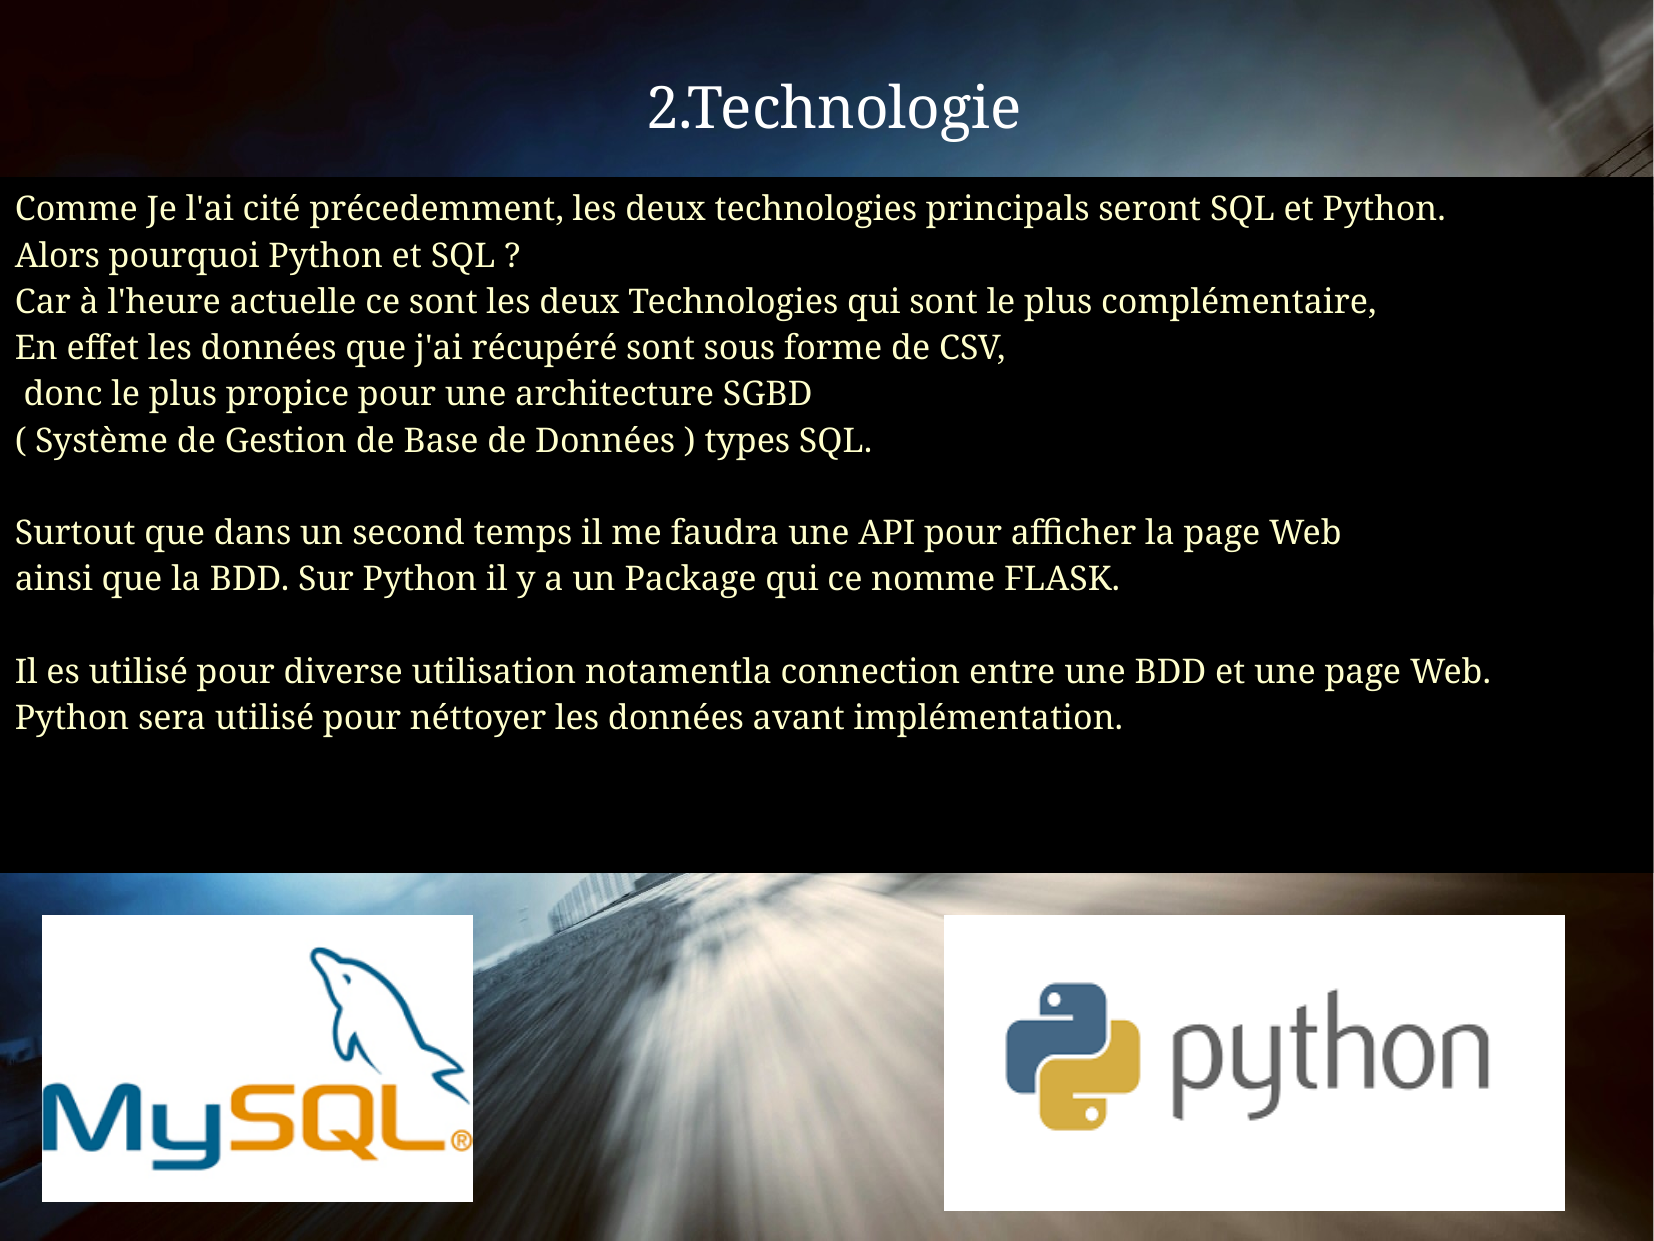

2.Technologie
Comme Je l'ai cité précedemment, les deux technologies principals seront SQL et Python.
Alors pourquoi Python et SQL ?
Car à l'heure actuelle ce sont les deux Technologies qui sont le plus complémentaire,
En effet les données que j'ai récupéré sont sous forme de CSV,
 donc le plus propice pour une architecture SGBD
( Système de Gestion de Base de Données ) types SQL.
Surtout que dans un second temps il me faudra une API pour afficher la page Web
ainsi que la BDD. Sur Python il y a un Package qui ce nomme FLASK.
Il es utilisé pour diverse utilisation notamentla connection entre une BDD et une page Web.
Python sera utilisé pour néttoyer les données avant implémentation.
CHEFF1 (F1 Online)